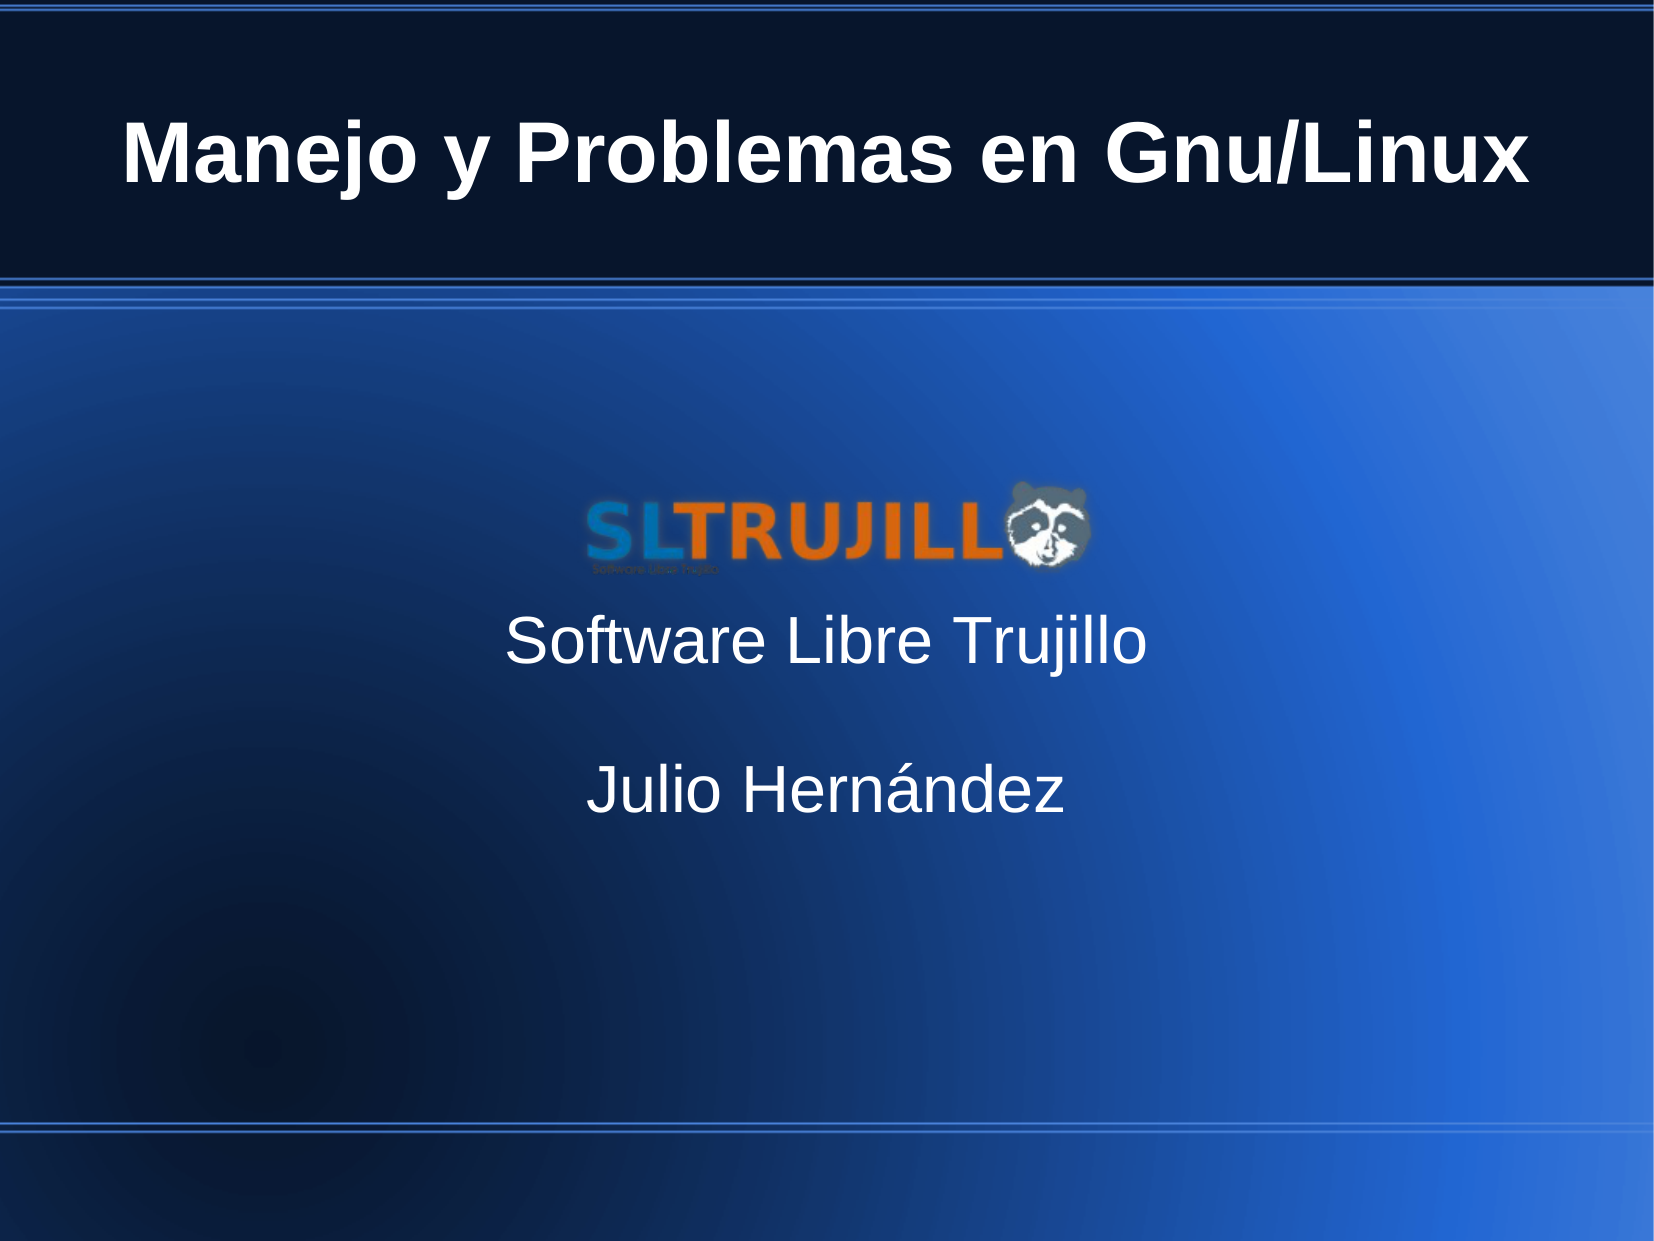

#
Manejo y Problemas en Gnu/Linux
Software Libre Trujillo
Julio Hernández